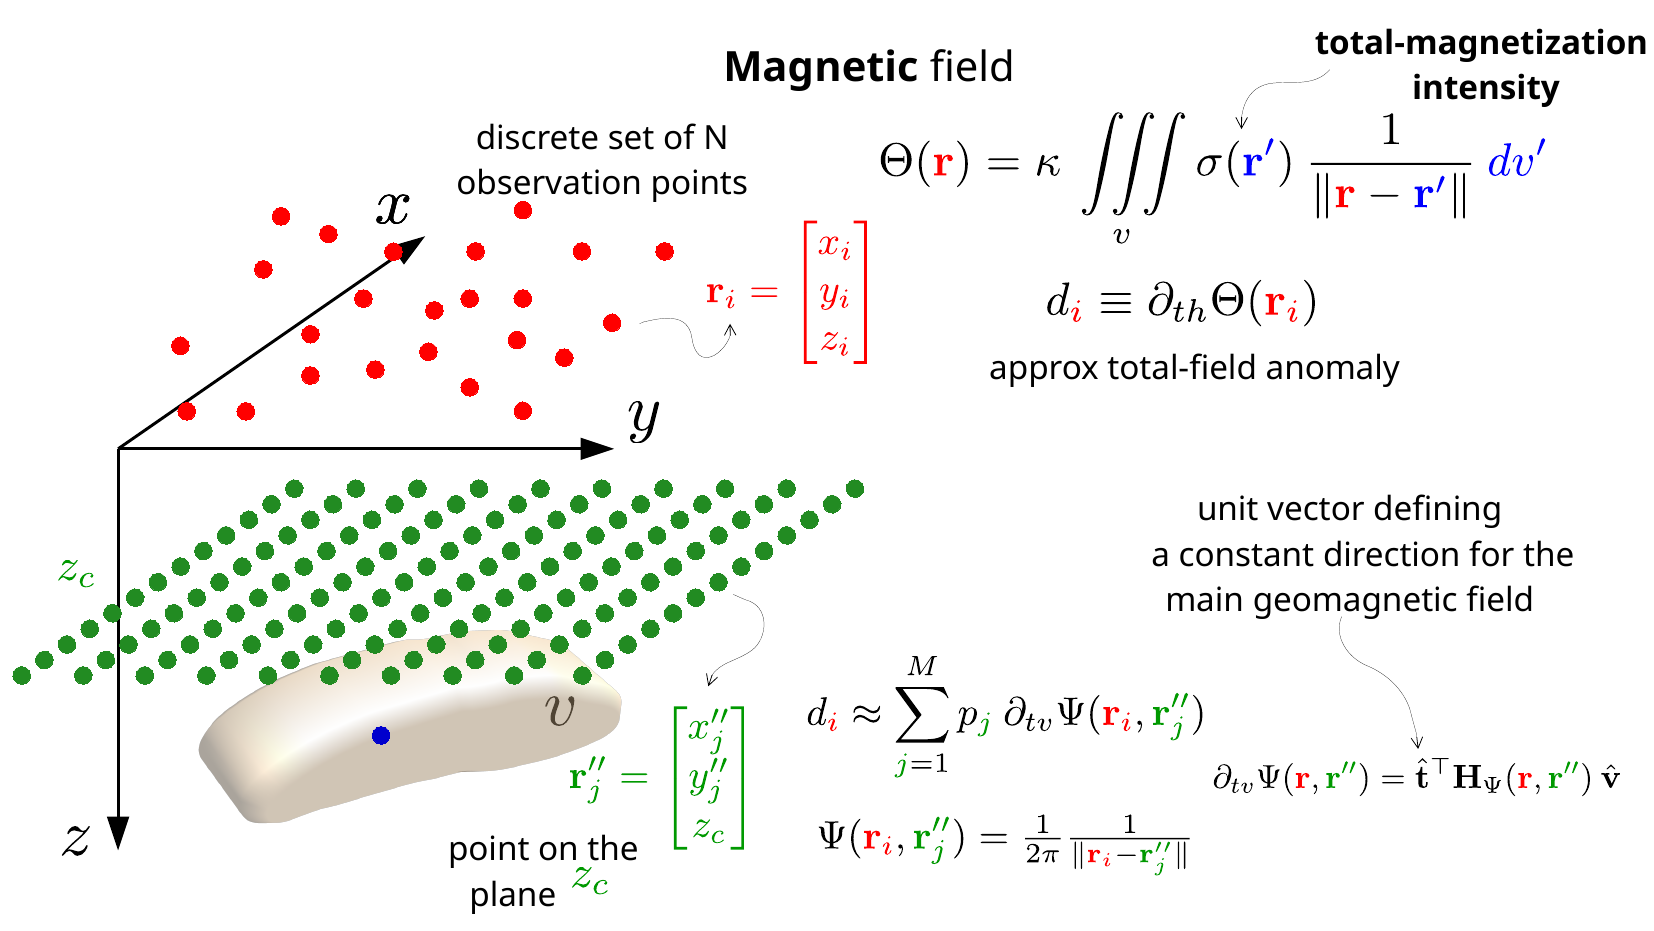

total-magnetization
intensity
Magnetic field
discrete set of N observation points
approx total-field anomaly
unit vector defining
 a constant direction for the
main geomagnetic field
point on the
 plane